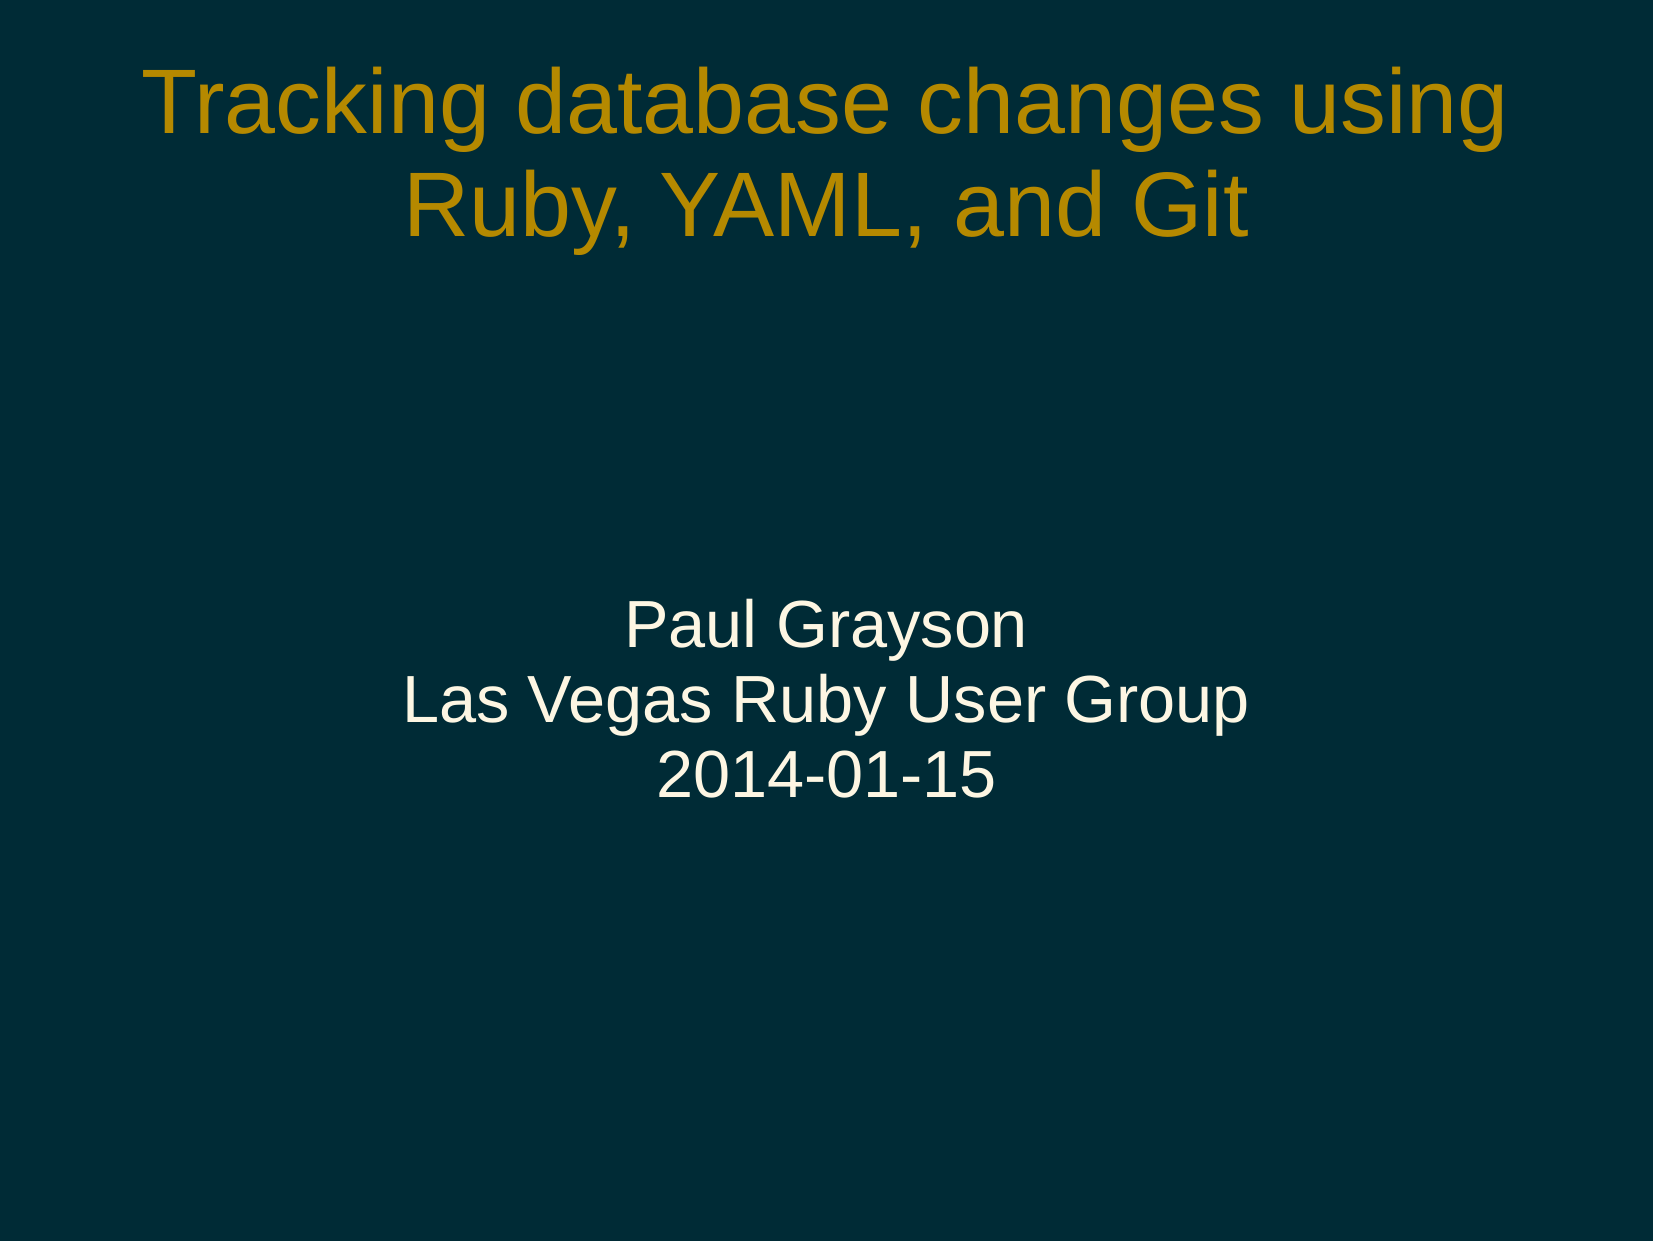

# Tracking database changes using Ruby, YAML, and Git
Paul Grayson
Las Vegas Ruby User Group
2014-01-15